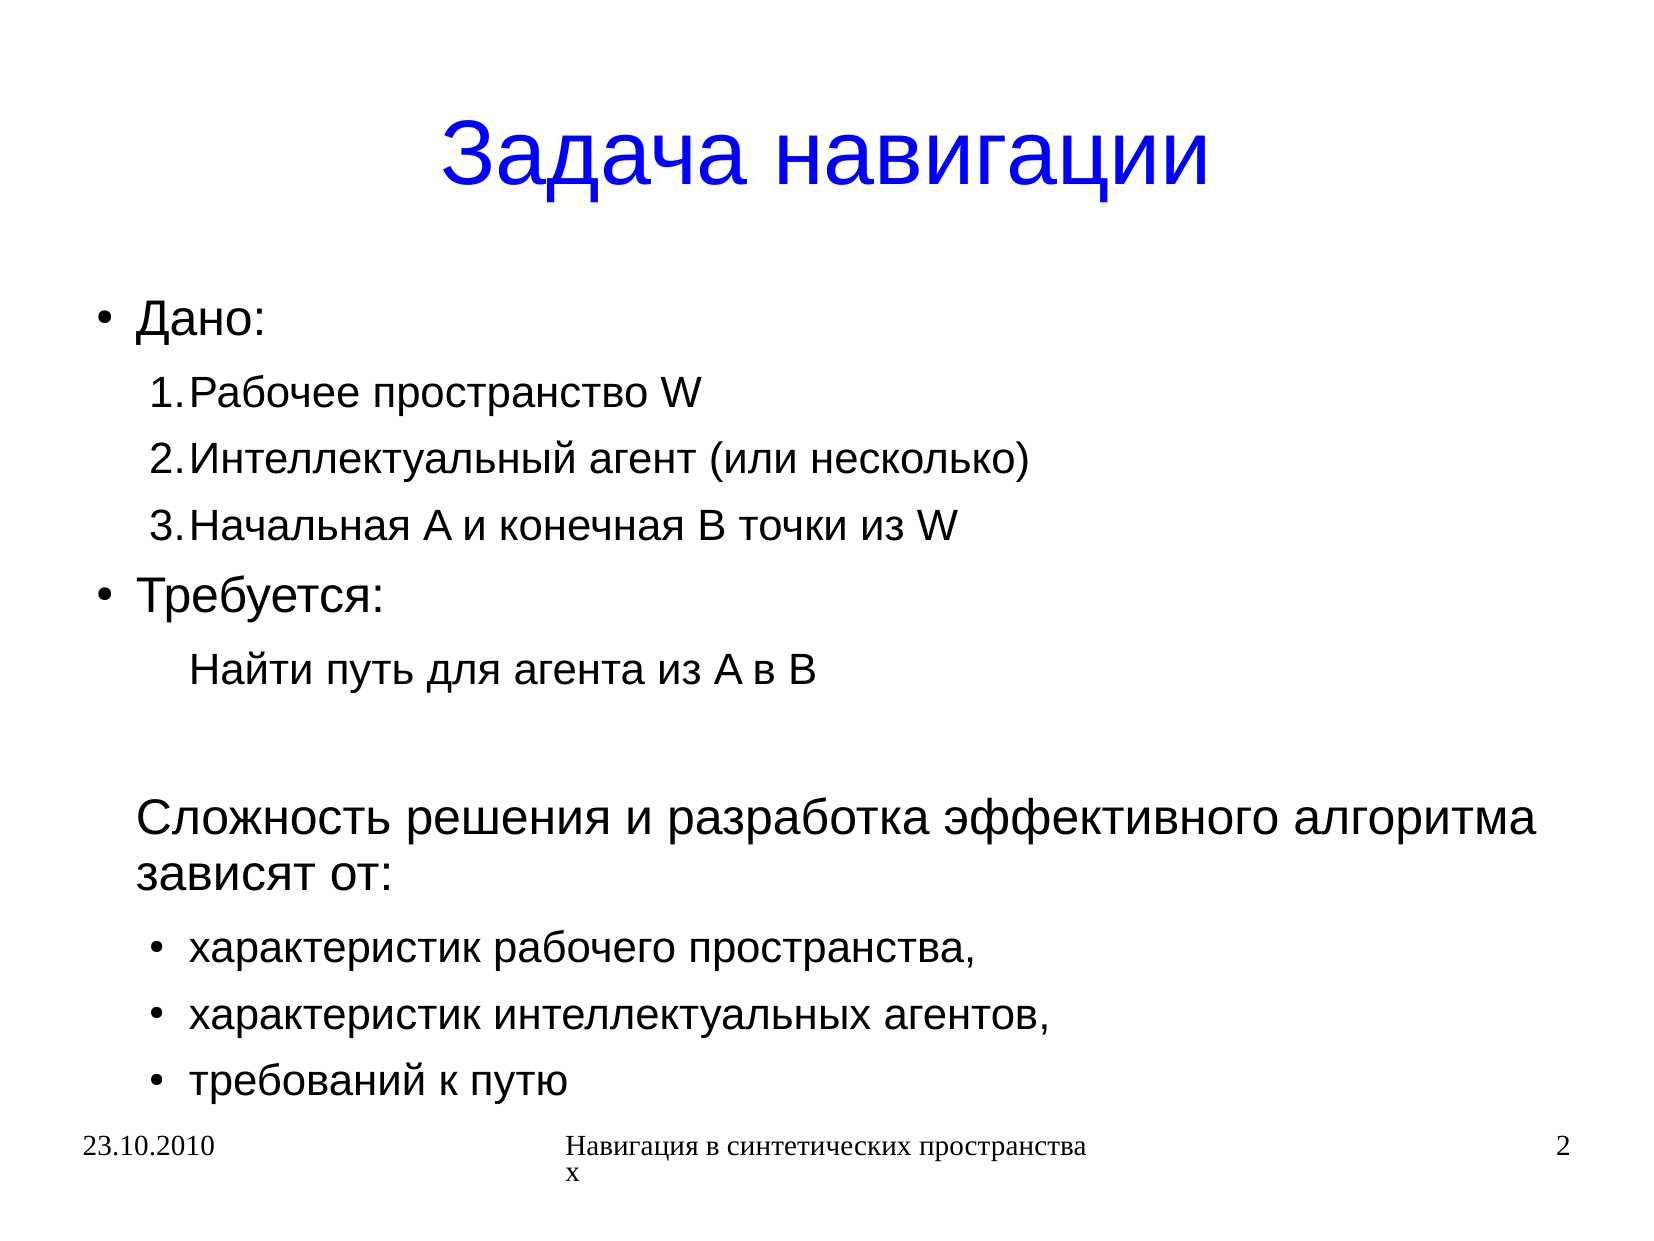

# Задача навигации
Дано:
Рабочее пространство W
Интеллектуальный агент (или несколько)
Начальная A и конечная B точки из W
Требуется:
Найти путь для агента из A в B
Сложность решения и разработка эффективного алгоритма зависят от:
характеристик рабочего пространства,
характеристик интеллектуальных агентов,
требований к путю
23.10.2010
Навигация в синтетических пространствах
2